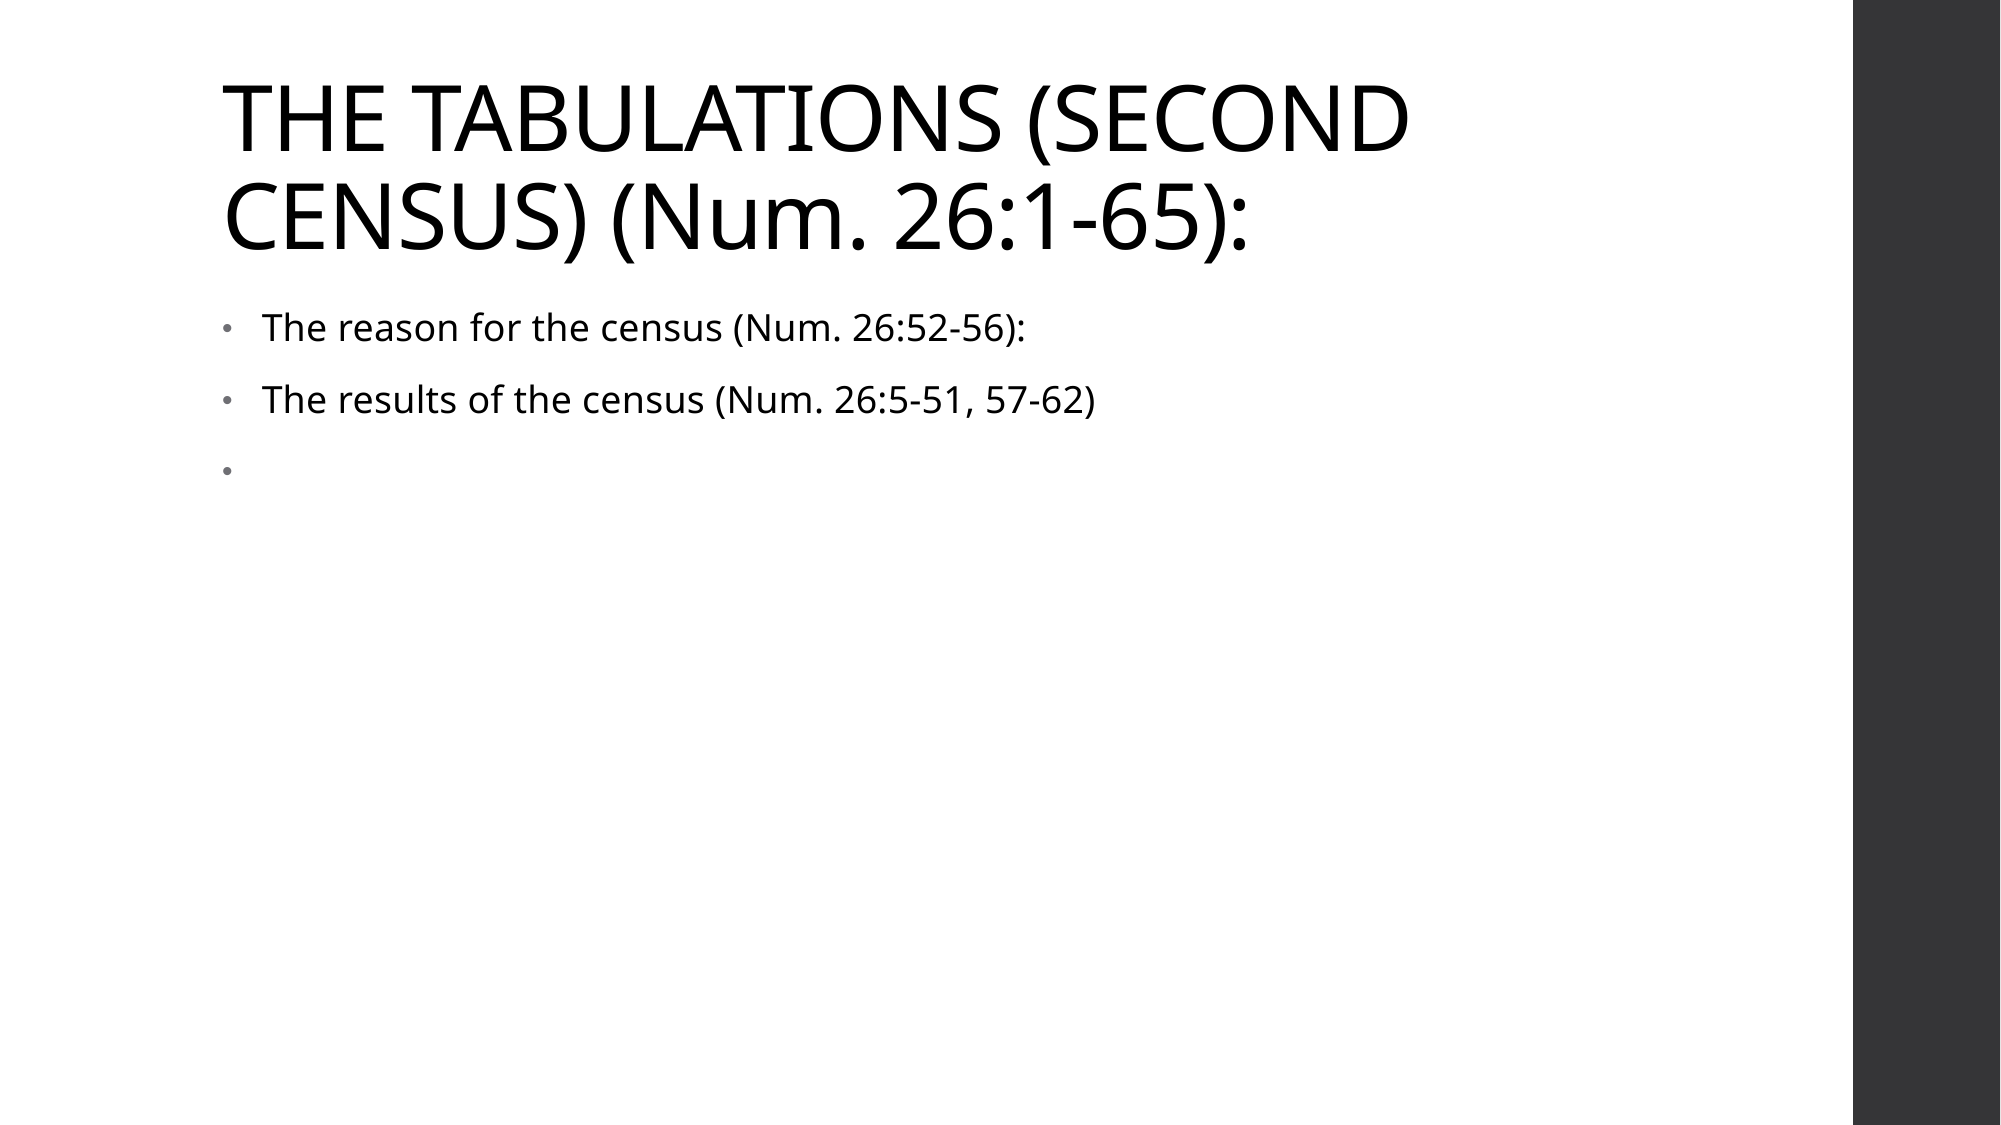

# THE TABULATIONS (SECOND CENSUS) (Num. 26:1-65):
 The reason for the census (Num. 26:52-56):
 The results of the census (Num. 26:5-51, 57-62)